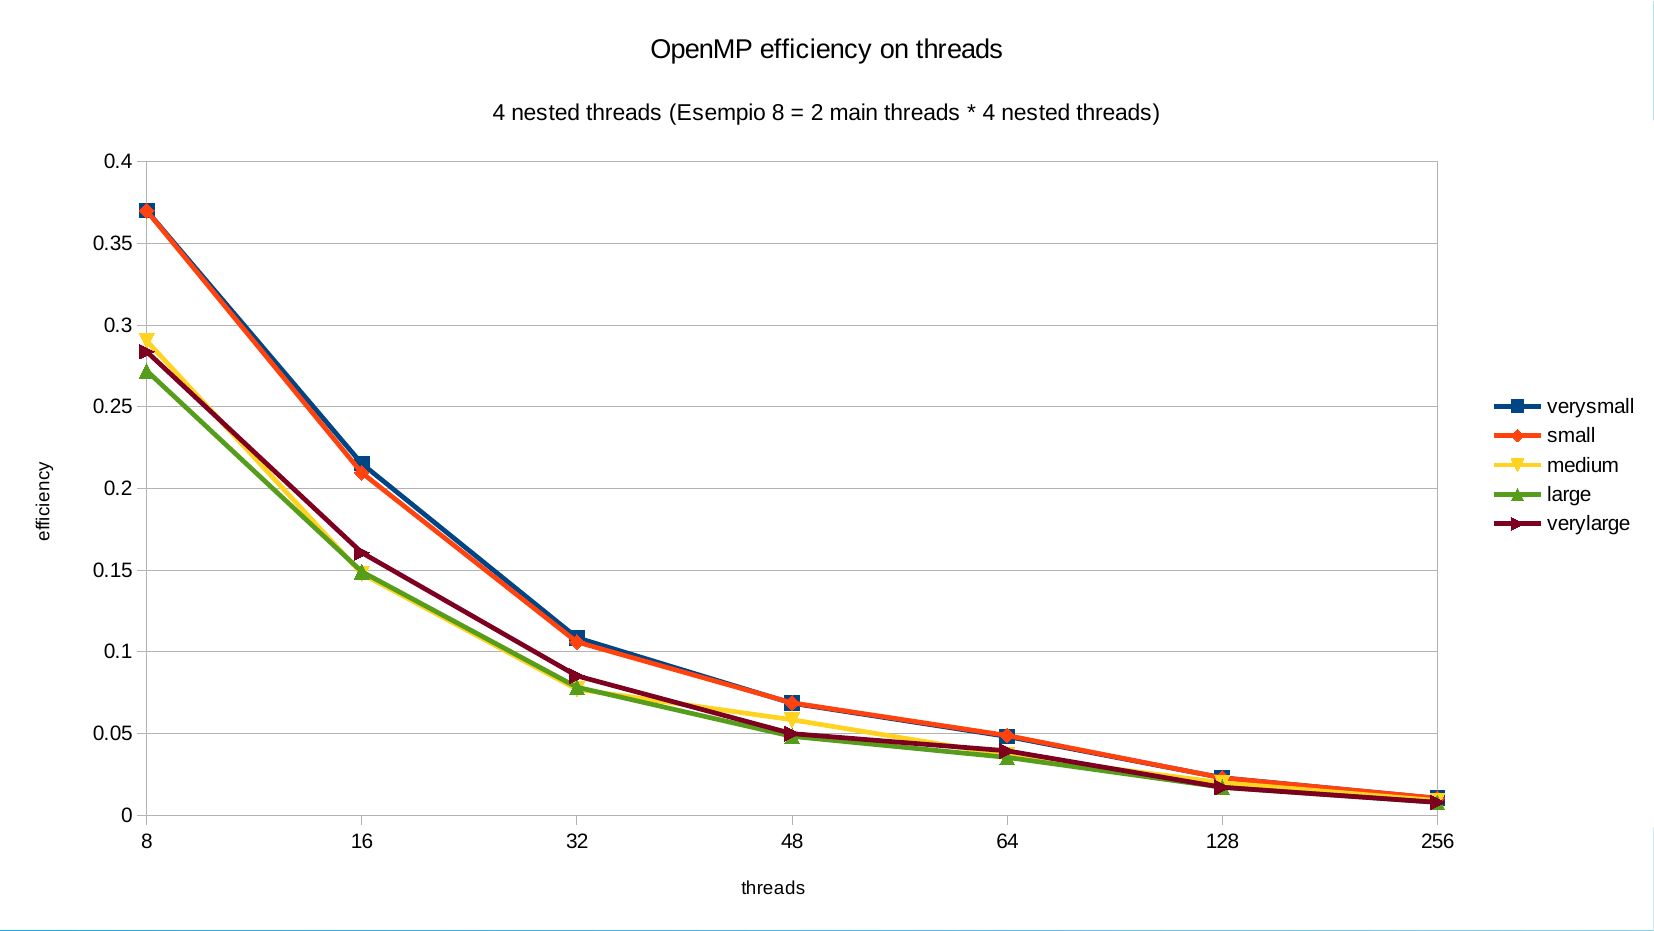

### Chart: OpenMP efficiency on threads
4 nested threads (Esempio 8 = 2 main threads * 4 nested threads)
| Category | verysmall | small | medium | large | verylarge |
|---|---|---|---|---|---|
| 8 | 0.370197330237957 | 0.370076694010563 | 0.290467263570229 | 0.272163471269021 | 0.283861264881371 |
| 16 | 0.215257154427646 | 0.209618261090955 | 0.147807652003554 | 0.149120032461641 | 0.160778565024325 |
| 32 | 0.108729374062457 | 0.106085314392475 | 0.0771059621143699 | 0.0784270516314433 | 0.0853194908192051 |
| 48 | 0.0685594823509179 | 0.0688559764996132 | 0.0584785537890259 | 0.0483245696569343 | 0.049964738168017 |
| 64 | 0.0482284357609485 | 0.0488419128551937 | 0.0368553604698718 | 0.0354356020679015 | 0.0394709379412025 |
| 128 | 0.0229534920543528 | 0.0228880274936061 | 0.0198988925487021 | 0.0171689577084862 | 0.0171198657879633 |
14